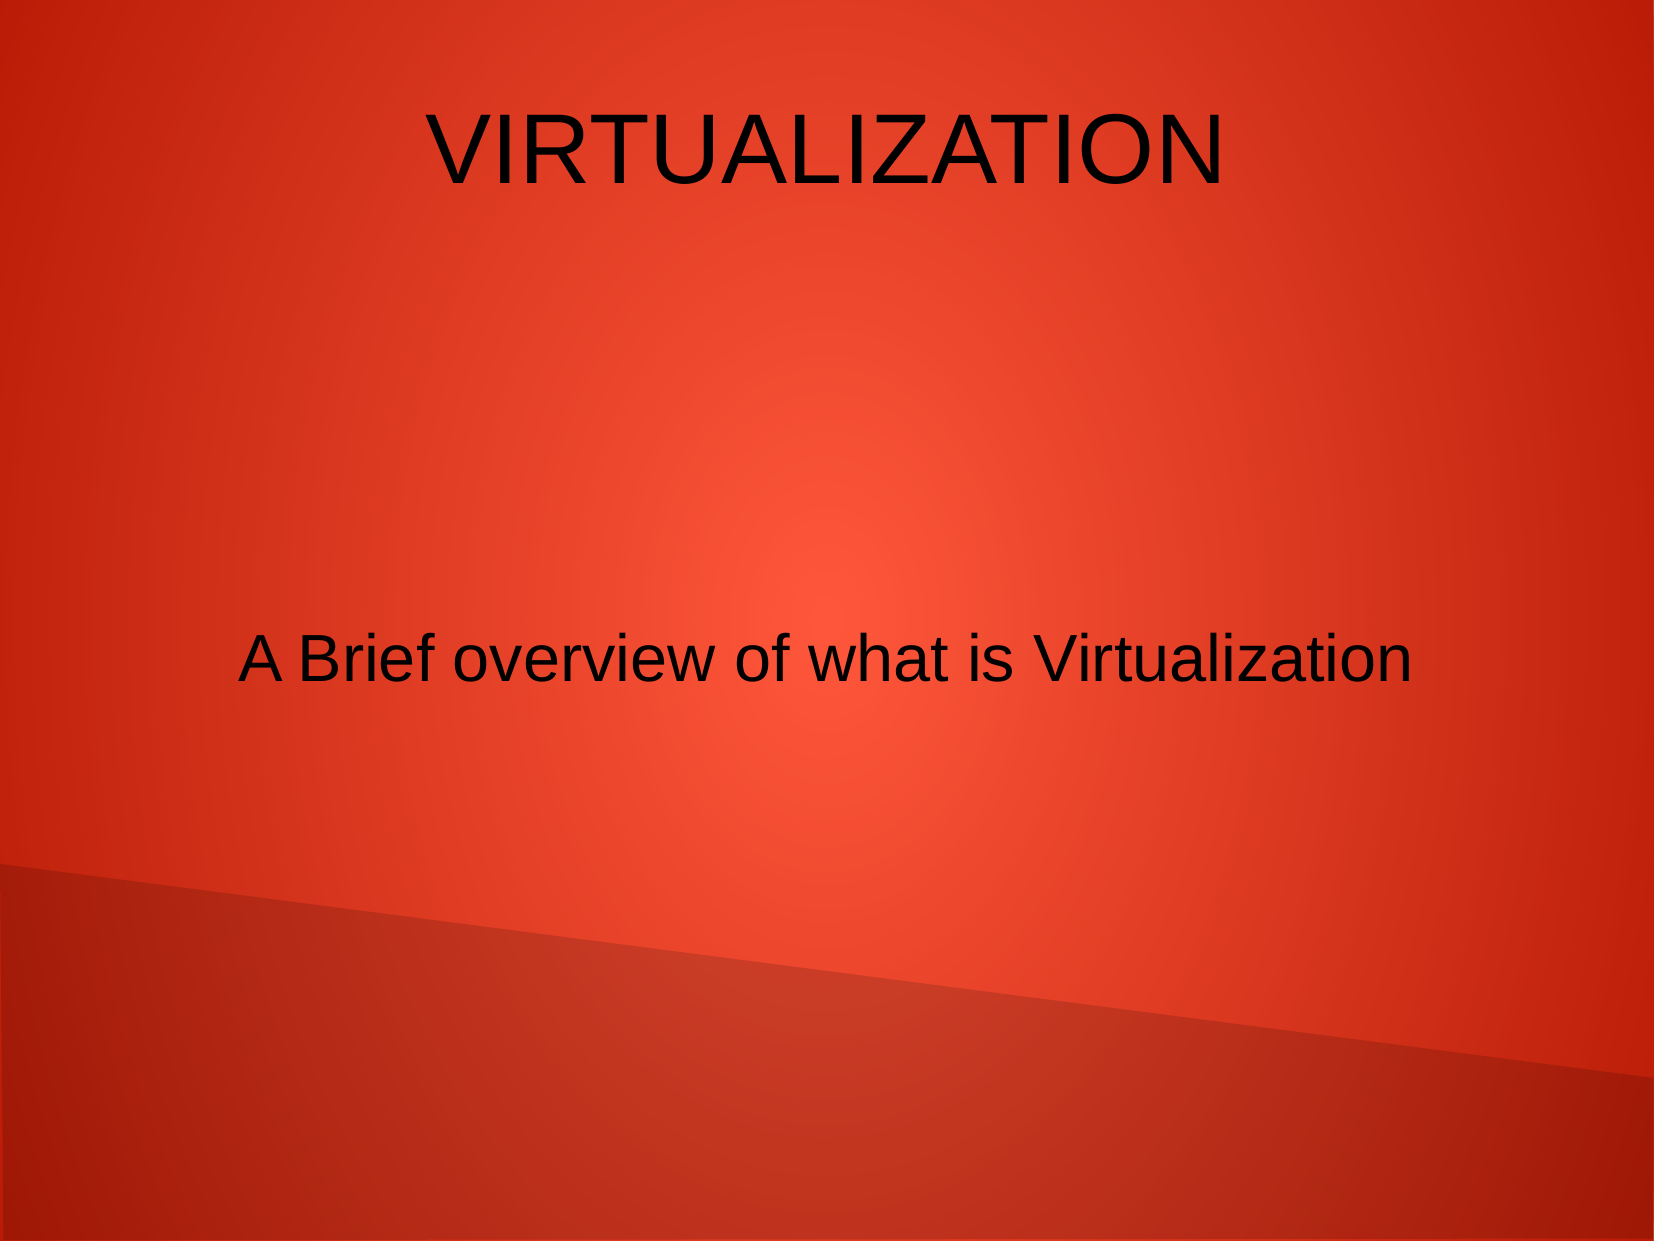

# VIRTUALIZATION
A Brief overview of what is Virtualization